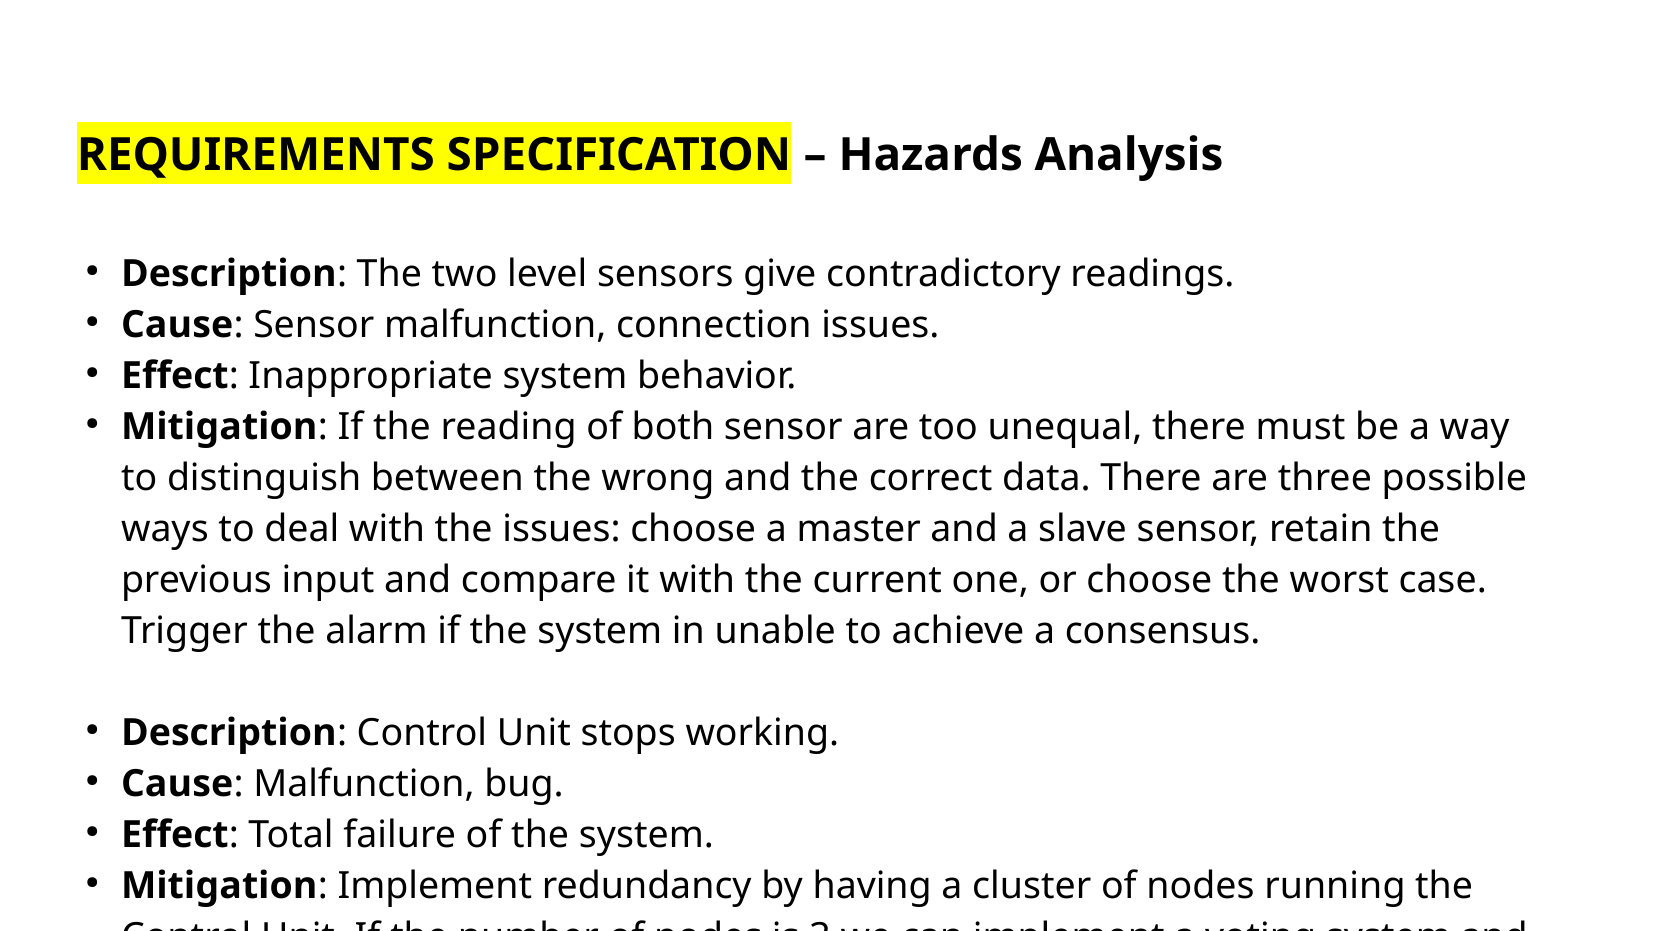

# REQUIREMENTS SPECIFICATION – Hazards Analysis
Description: The two level sensors give contradictory readings.
Cause: Sensor malfunction, connection issues.
Effect: Inappropriate system behavior.
Mitigation: If the reading of both sensor are too unequal, there must be a way to distinguish between the wrong and the correct data. There are three possible ways to deal with the issues: choose a master and a slave sensor, retain the previous input and compare it with the current one, or choose the worst case. Trigger the alarm if the system in unable to achieve a consensus.
Description: Control Unit stops working.
Cause: Malfunction, bug.
Effect: Total failure of the system.
Mitigation: Implement redundancy by having a cluster of nodes running the Control Unit. If the number of nodes is 3 we can implement a voting system and run the same process with the same input in parallel. This would improve the system’s fault tolerance.